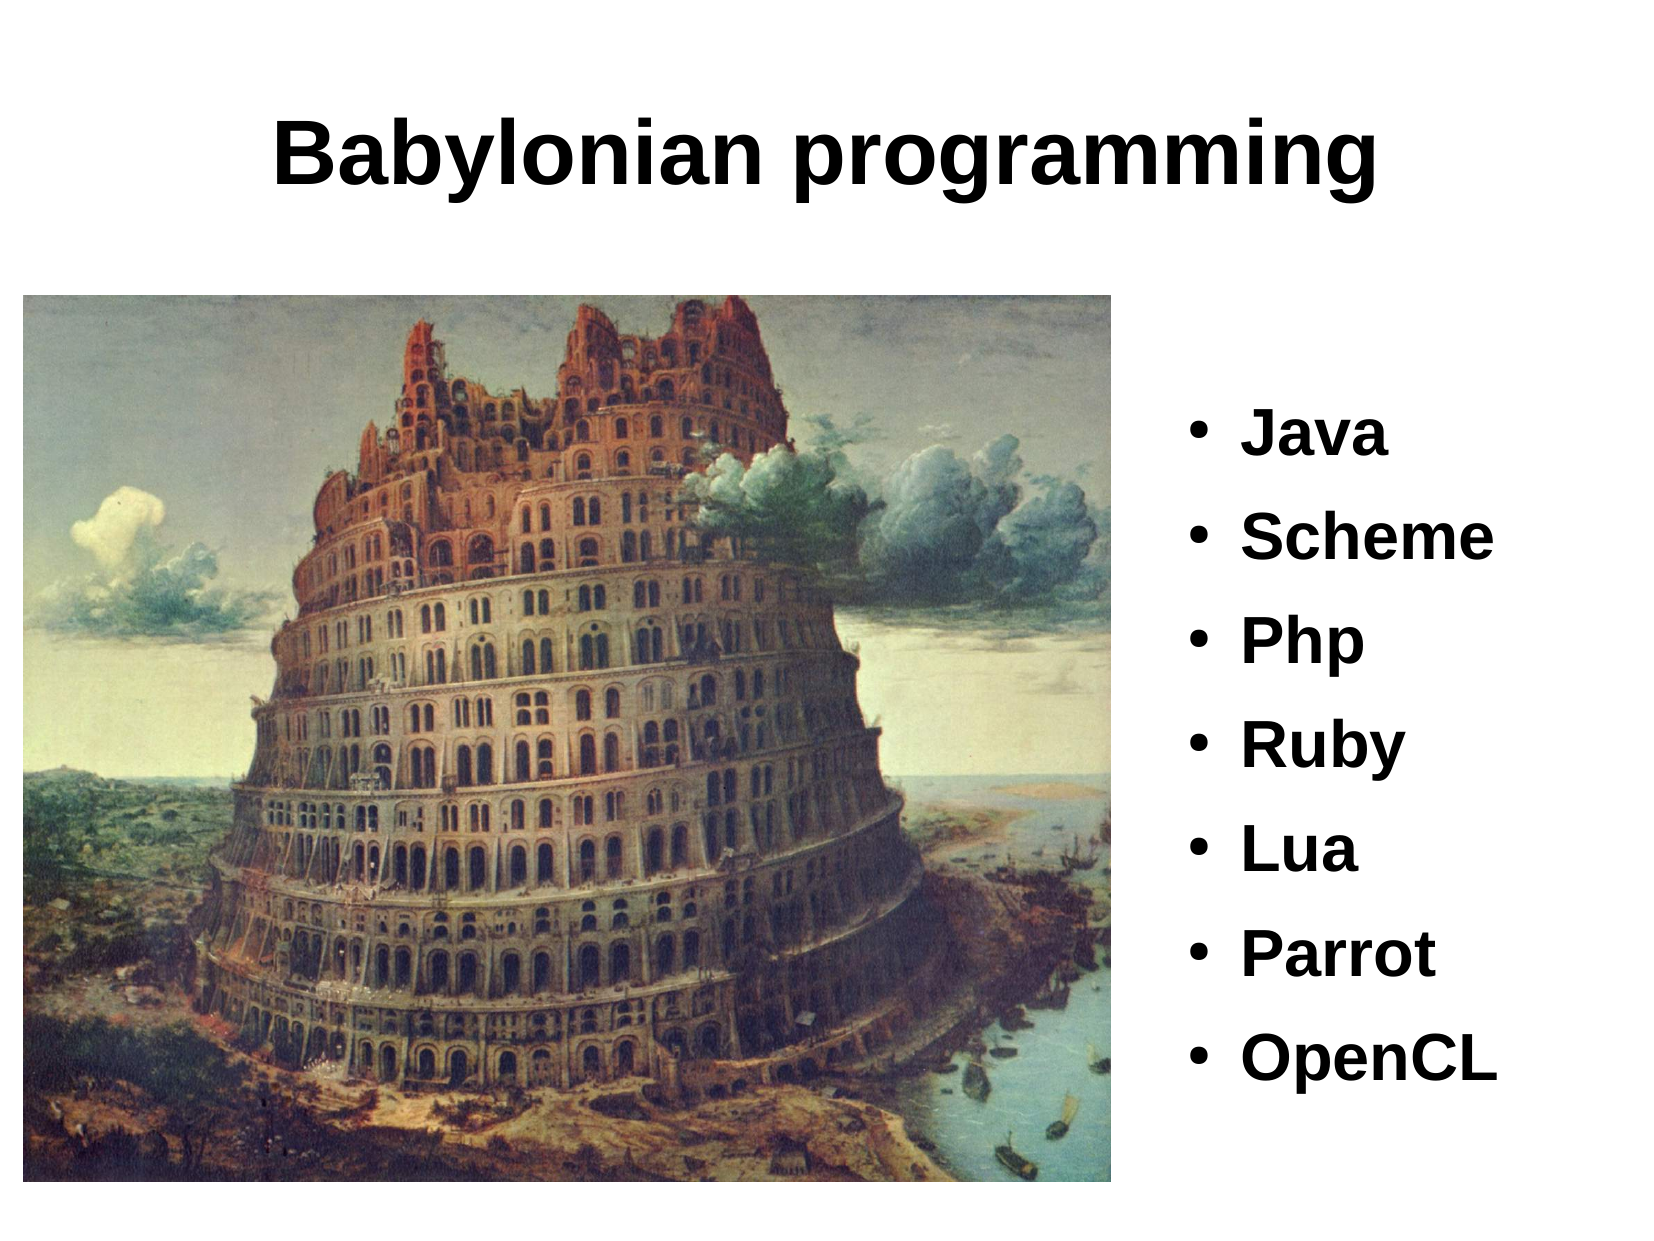

# Babylonian programming
Java
Scheme
Php
Ruby
Lua
Parrot
OpenCL